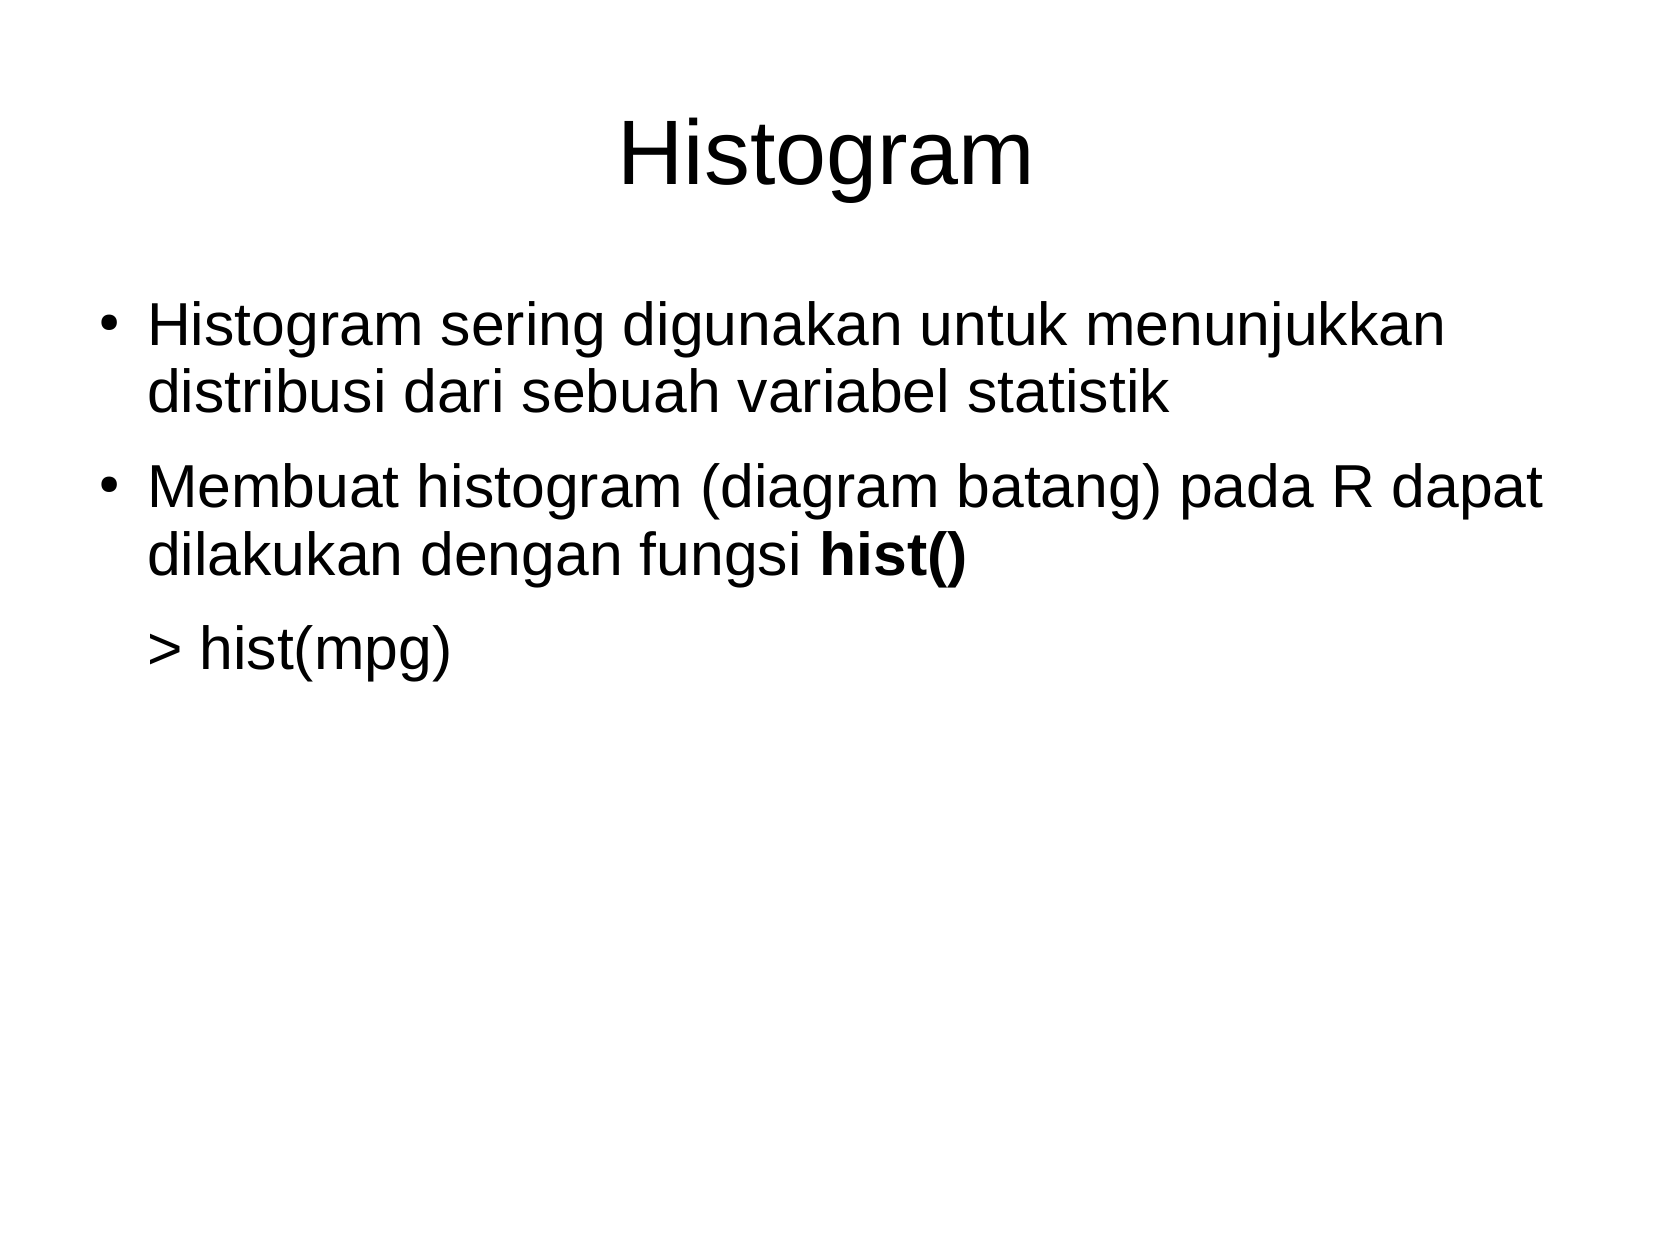

# Histogram
Histogram sering digunakan untuk menunjukkan distribusi dari sebuah variabel statistik
Membuat histogram (diagram batang) pada R dapat dilakukan dengan fungsi hist()
> hist(mpg)